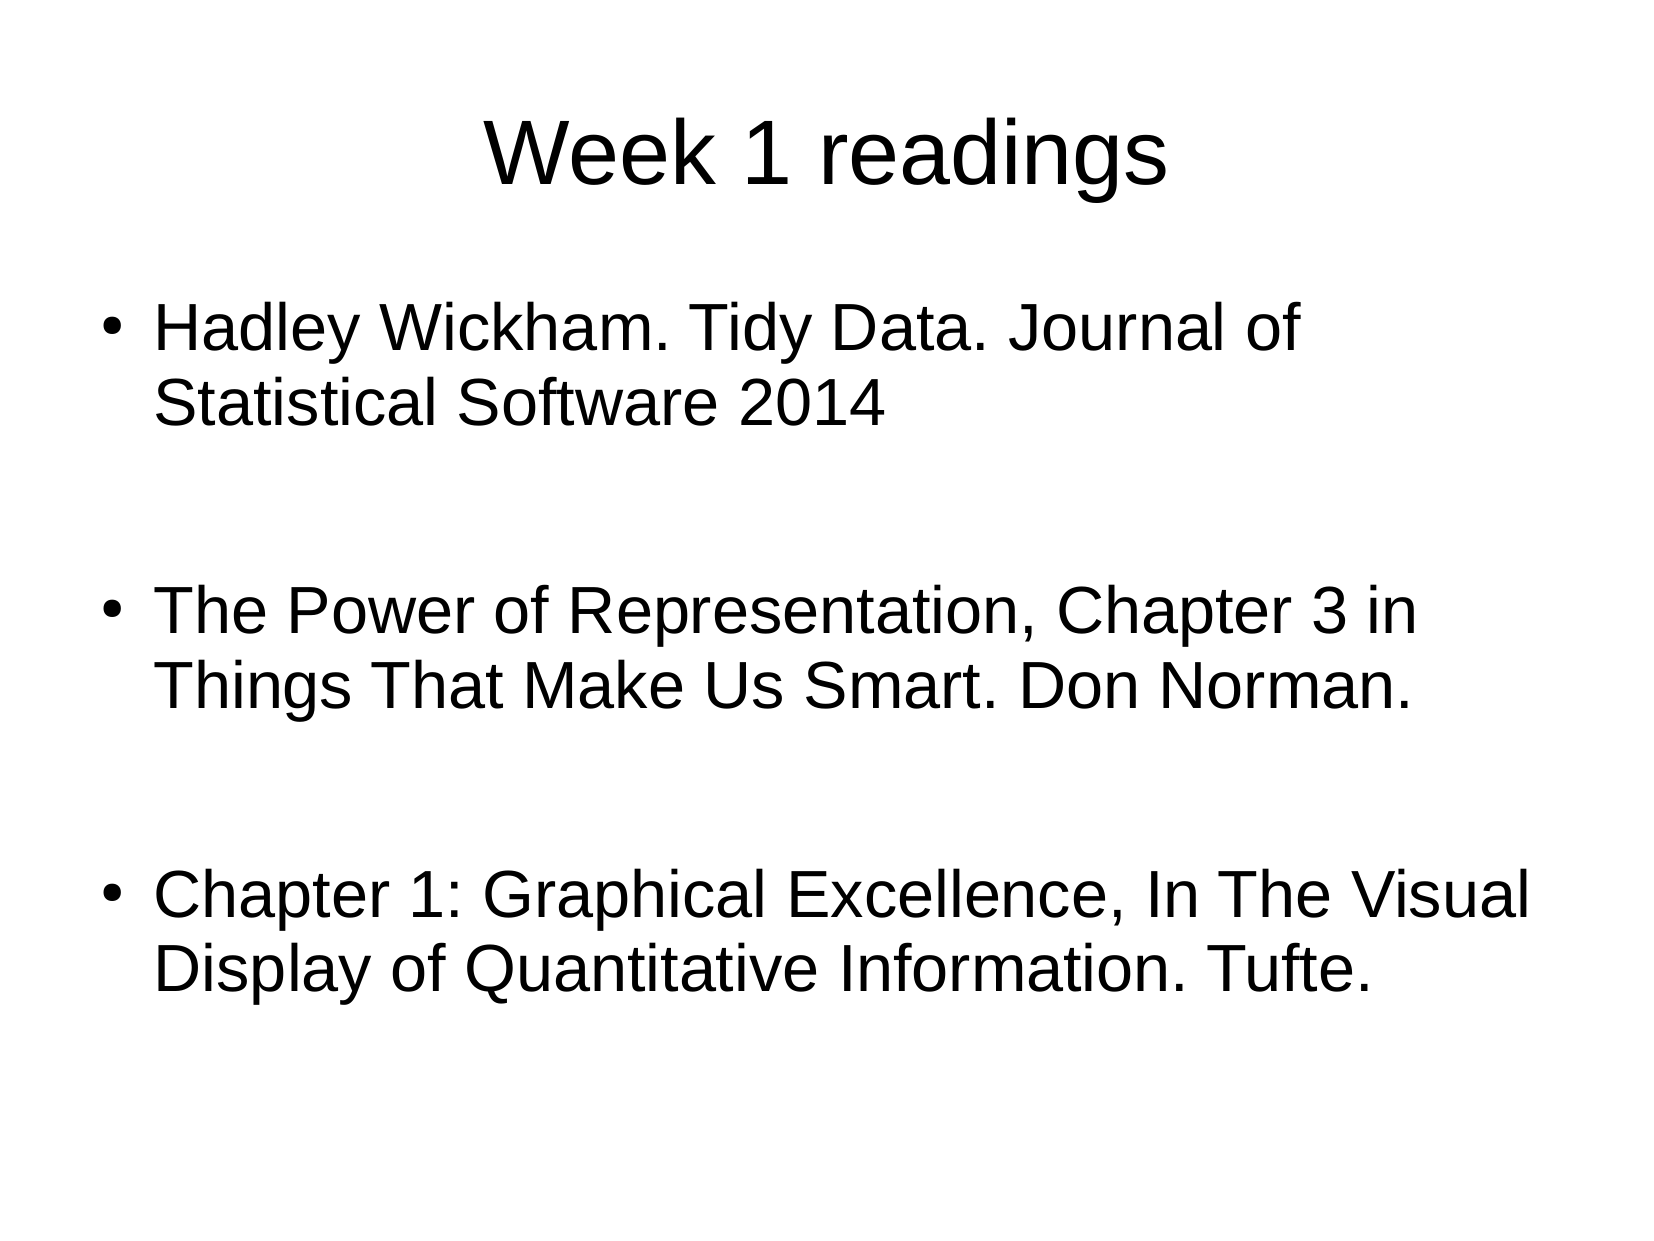

# Week 1 readings
Hadley Wickham. Tidy Data. Journal of Statistical Software 2014
The Power of Representation, Chapter 3 in Things That Make Us Smart. Don Norman.
Chapter 1: Graphical Excellence, In The Visual Display of Quantitative Information. Tufte.